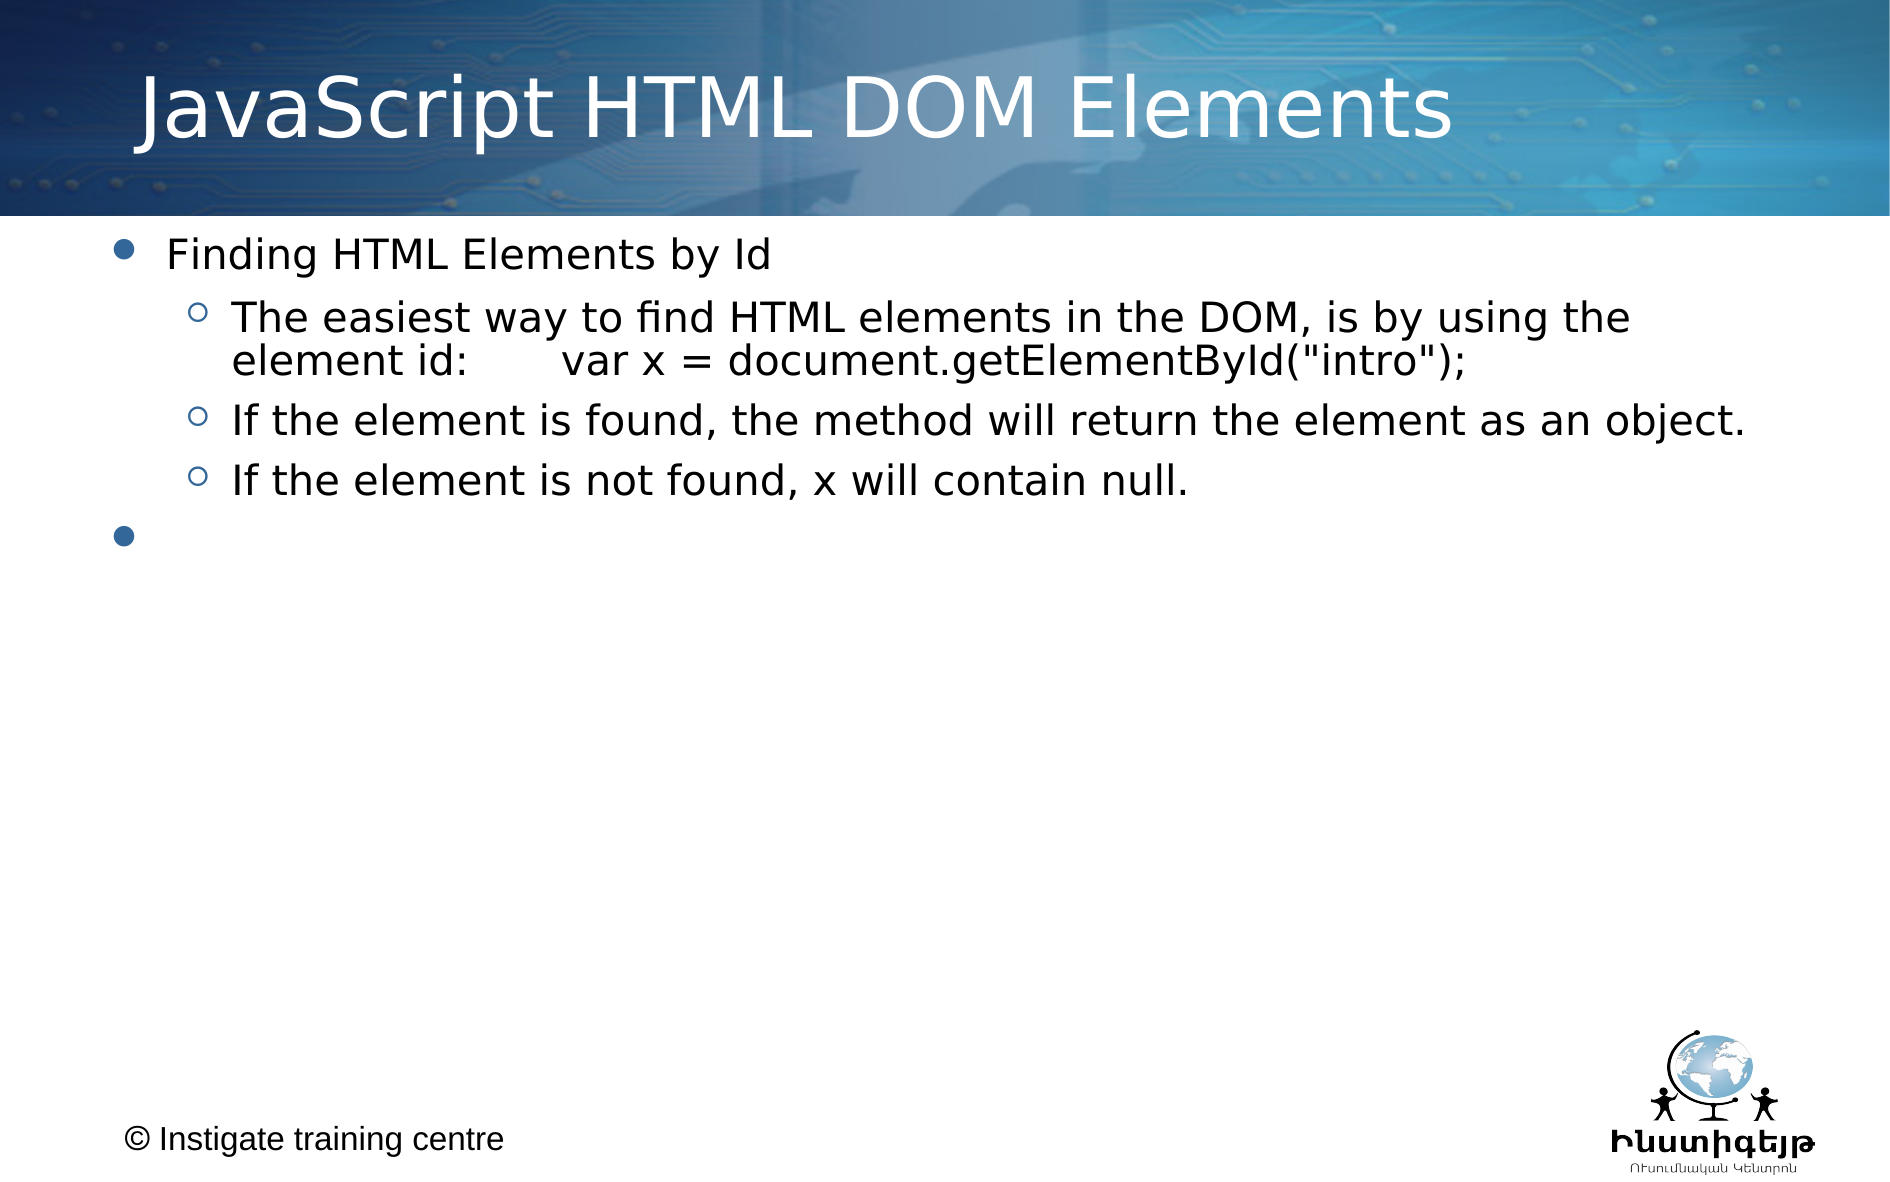

JavaScript HTML DOM Elements
# Finding HTML Elements by Id
The easiest way to find HTML elements in the DOM, is by using the element id:		var x = document.getElementById("intro");
If the element is found, the method will return the element as an object.
If the element is not found, x will contain null.